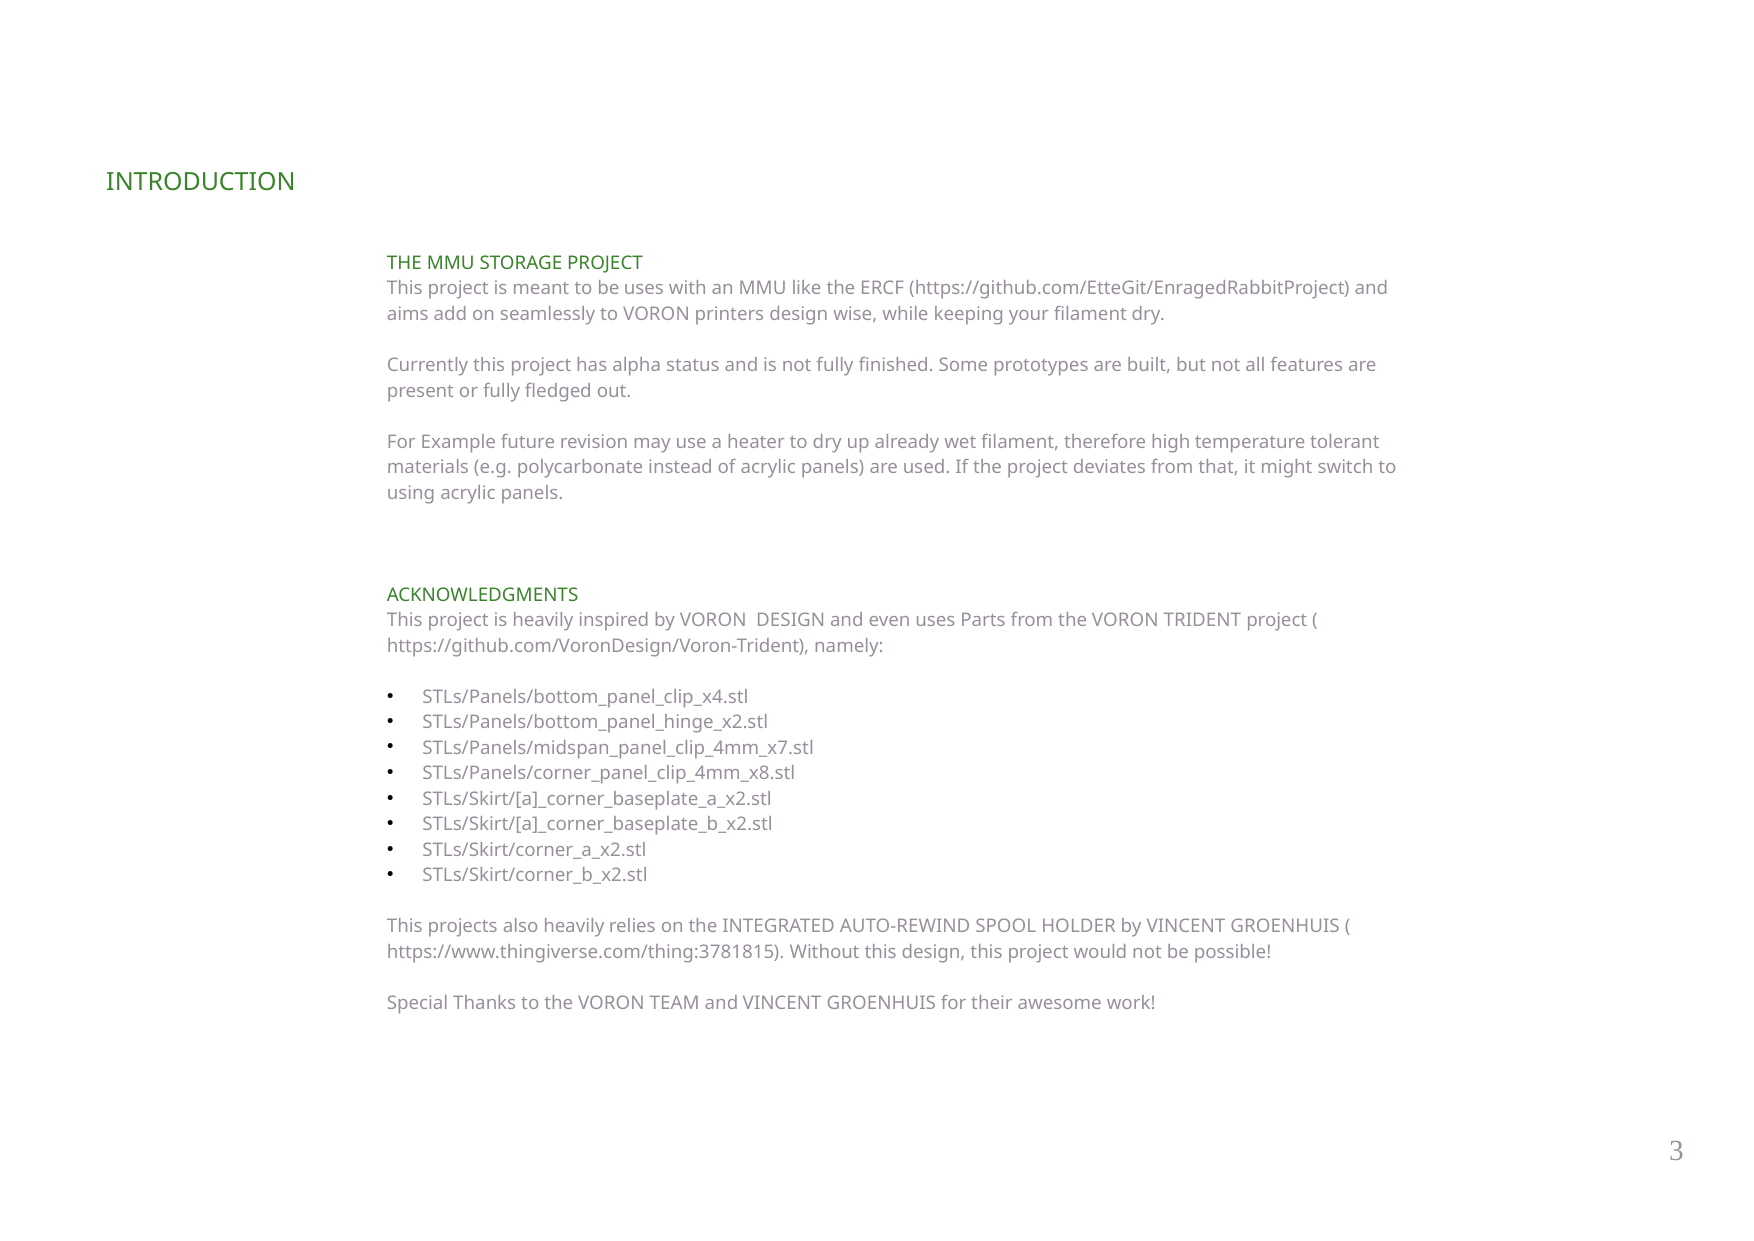

INTRODUCTION
THE MMU STORAGE PROJECT
This project is meant to be uses with an MMU like the ERCF (https://github.com/EtteGit/EnragedRabbitProject) and aims add on seamlessly to VORON printers design wise, while keeping your filament dry.
Currently this project has alpha status and is not fully finished. Some prototypes are built, but not all features are present or fully fledged out.
For Example future revision may use a heater to dry up already wet filament, therefore high temperature tolerant materials (e.g. polycarbonate instead of acrylic panels) are used. If the project deviates from that, it might switch to using acrylic panels.
ACKNOWLEDGMENTS
This project is heavily inspired by VORON DESIGN and even uses Parts from the VORON TRIDENT project (https://github.com/VoronDesign/Voron-Trident), namely:
STLs/Panels/bottom_panel_clip_x4.stl
STLs/Panels/bottom_panel_hinge_x2.stl
STLs/Panels/midspan_panel_clip_4mm_x7.stl
STLs/Panels/corner_panel_clip_4mm_x8.stl
STLs/Skirt/[a]_corner_baseplate_a_x2.stl
STLs/Skirt/[a]_corner_baseplate_b_x2.stl
STLs/Skirt/corner_a_x2.stl
STLs/Skirt/corner_b_x2.stl
This projects also heavily relies on the INTEGRATED AUTO-REWIND SPOOL HOLDER by VINCENT GROENHUIS (https://www.thingiverse.com/thing:3781815). Without this design, this project would not be possible!
Special Thanks to the VORON TEAM and VINCENT GROENHUIS for their awesome work!
3